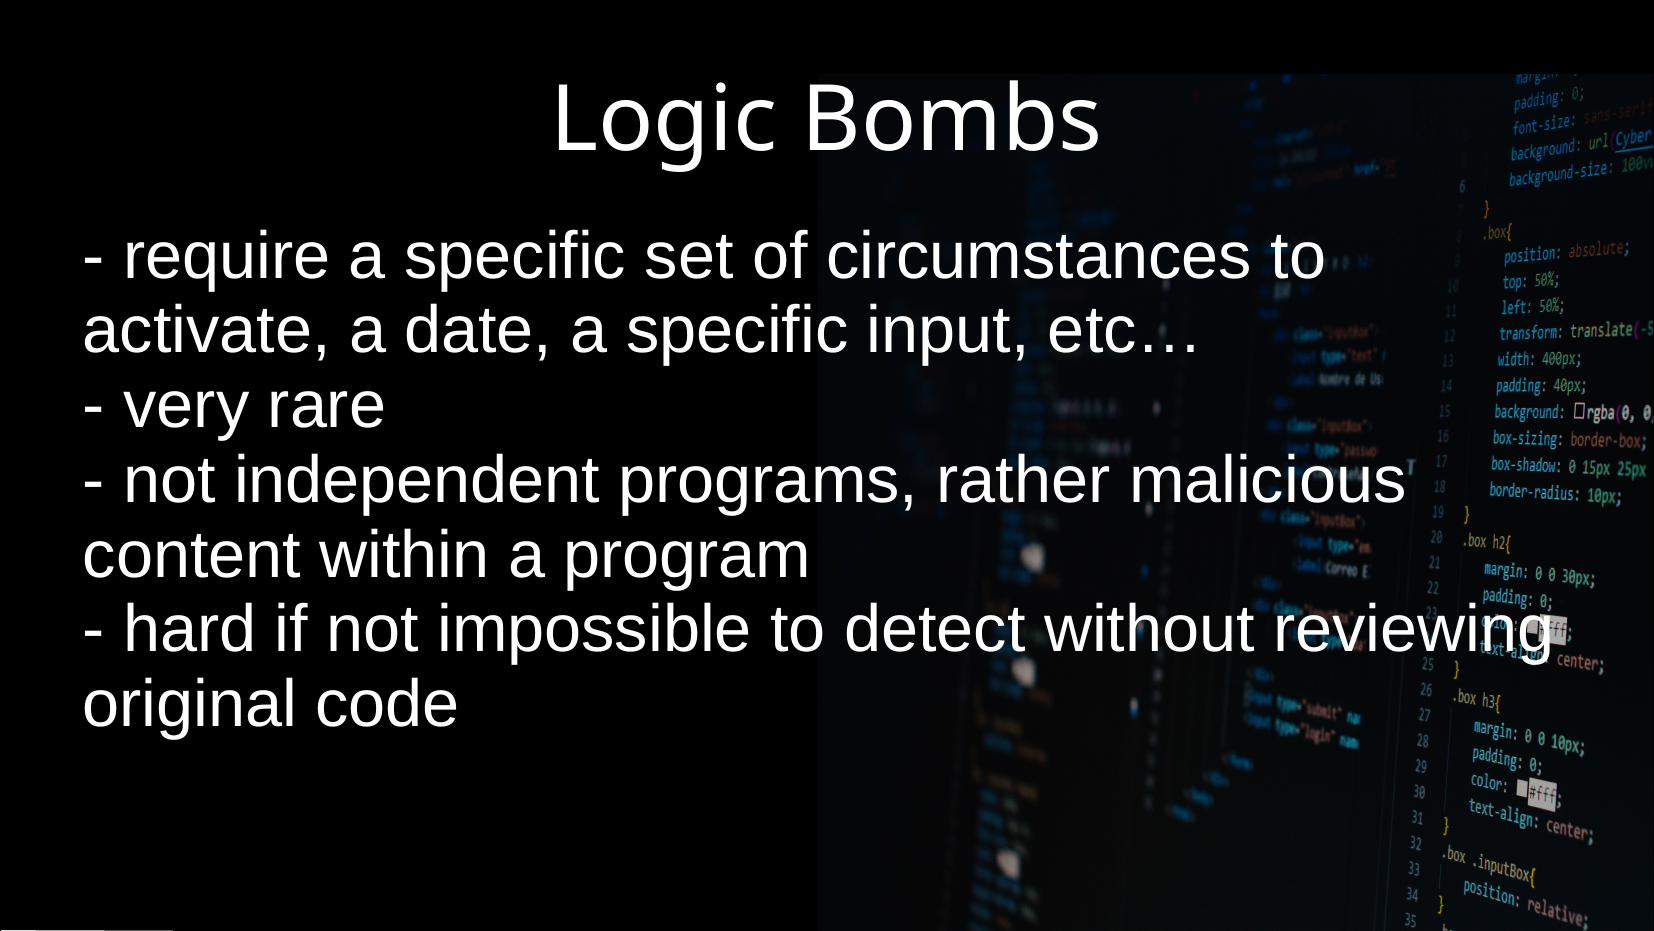

# Logic Bombs
- require a specific set of circumstances to activate, a date, a specific input, etc…
- very rare
- not independent programs, rather malicious content within a program
- hard if not impossible to detect without reviewing original code